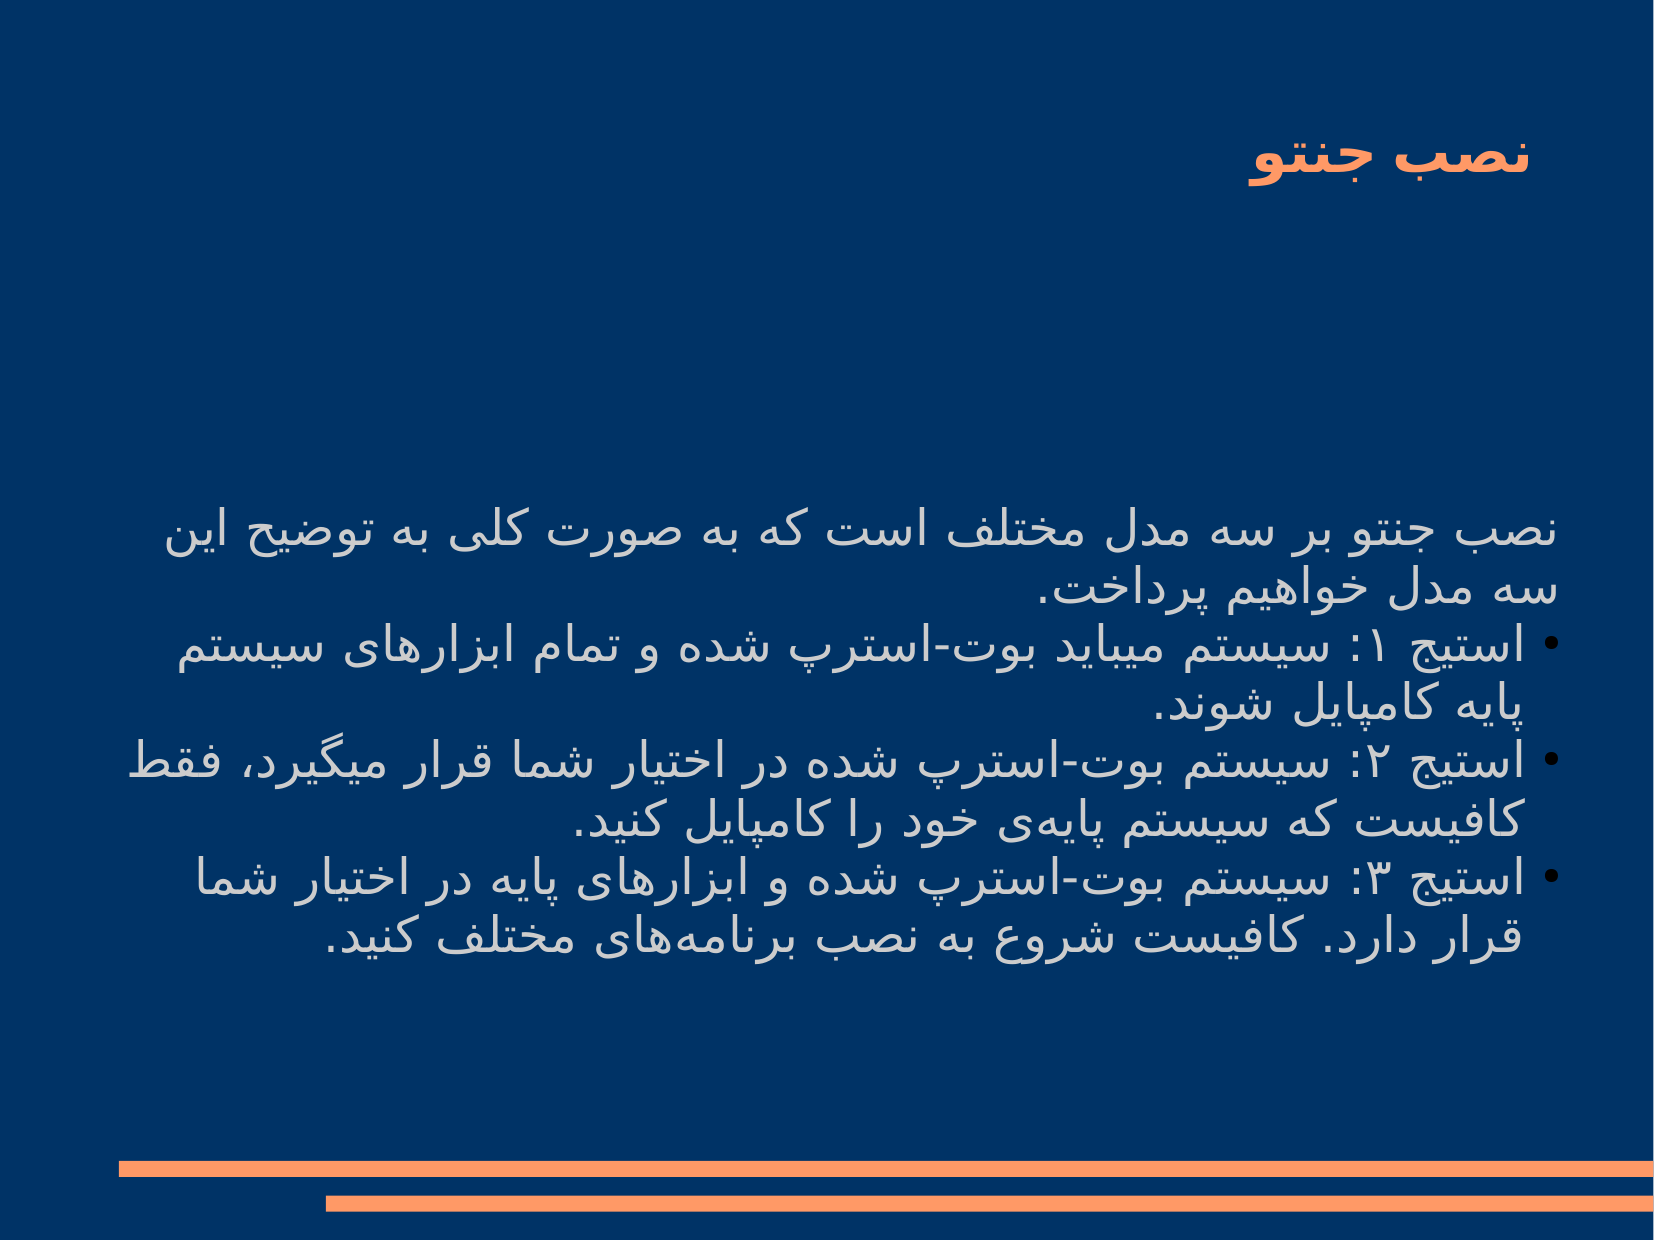

# نصب جنتو
نصب جنتو بر سه مدل مختلف است که به صورت کلی به توضیح این سه مدل خواهیم پرداخت.
 استیج ۱: سیستم میباید بوت-استرپ شده و تمام ابزارهای سیستم پایه کامپایل شوند.
 استیج ۲: سیستم بوت-استرپ شده در اختیار شما قرار میگیرد، فقط کافیست که سیستم پایه‌ی خود را کامپایل کنید.
 استیج ۳: سیستم بوت-استرپ شده و ابزارهای پایه‌ در اختیار شما قرار دارد. کافیست شروع به نصب برنامه‌های مختلف کنید.